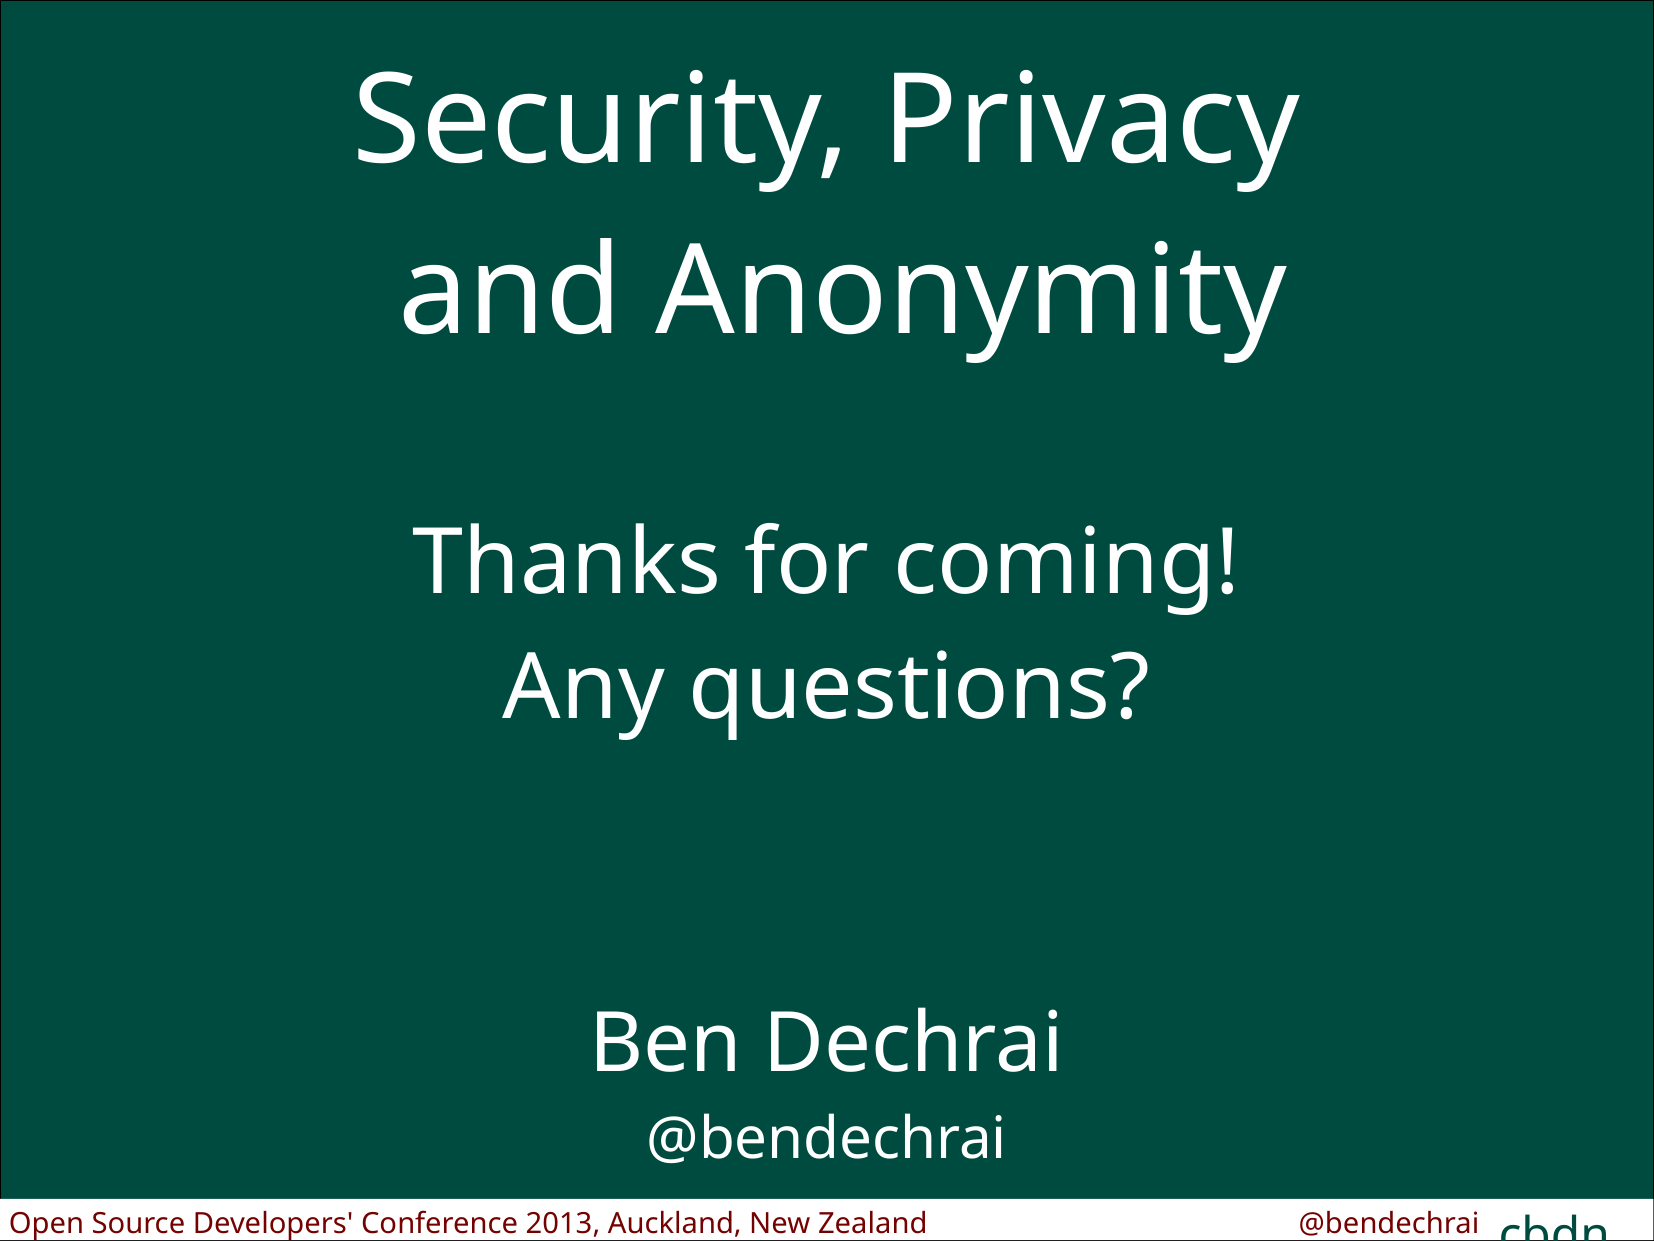

# Security, Privacy and Anonymity Thanks for coming! Any questions? Ben Dechrai @bendechrai
cbdn
Open Source Developers' Conference 2013, Auckland, New Zealand
@bendechrai